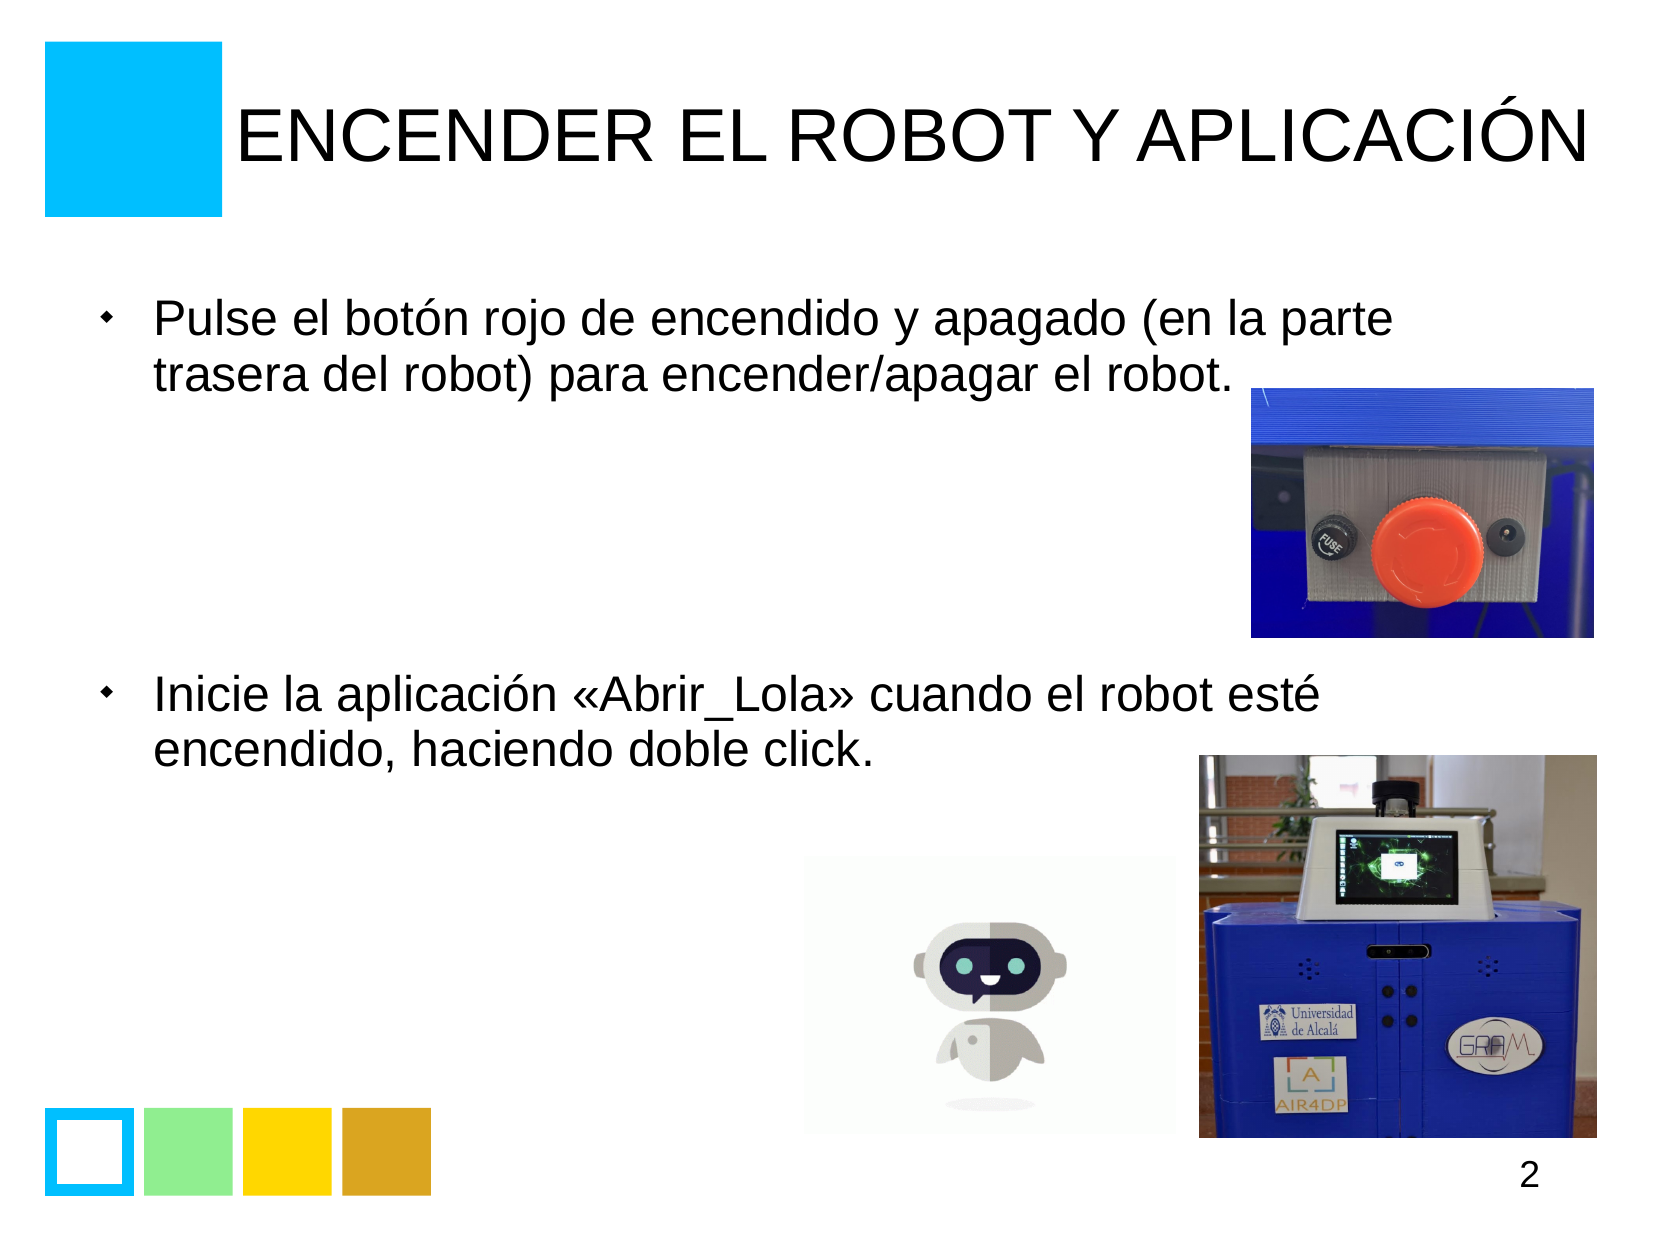

# ENCENDER EL ROBOT Y APLICACIÓN
Pulse el botón rojo de encendido y apagado (en la parte trasera del robot) para encender/apagar el robot.
Inicie la aplicación «Abrir_Lola» cuando el robot esté encendido, haciendo doble click.